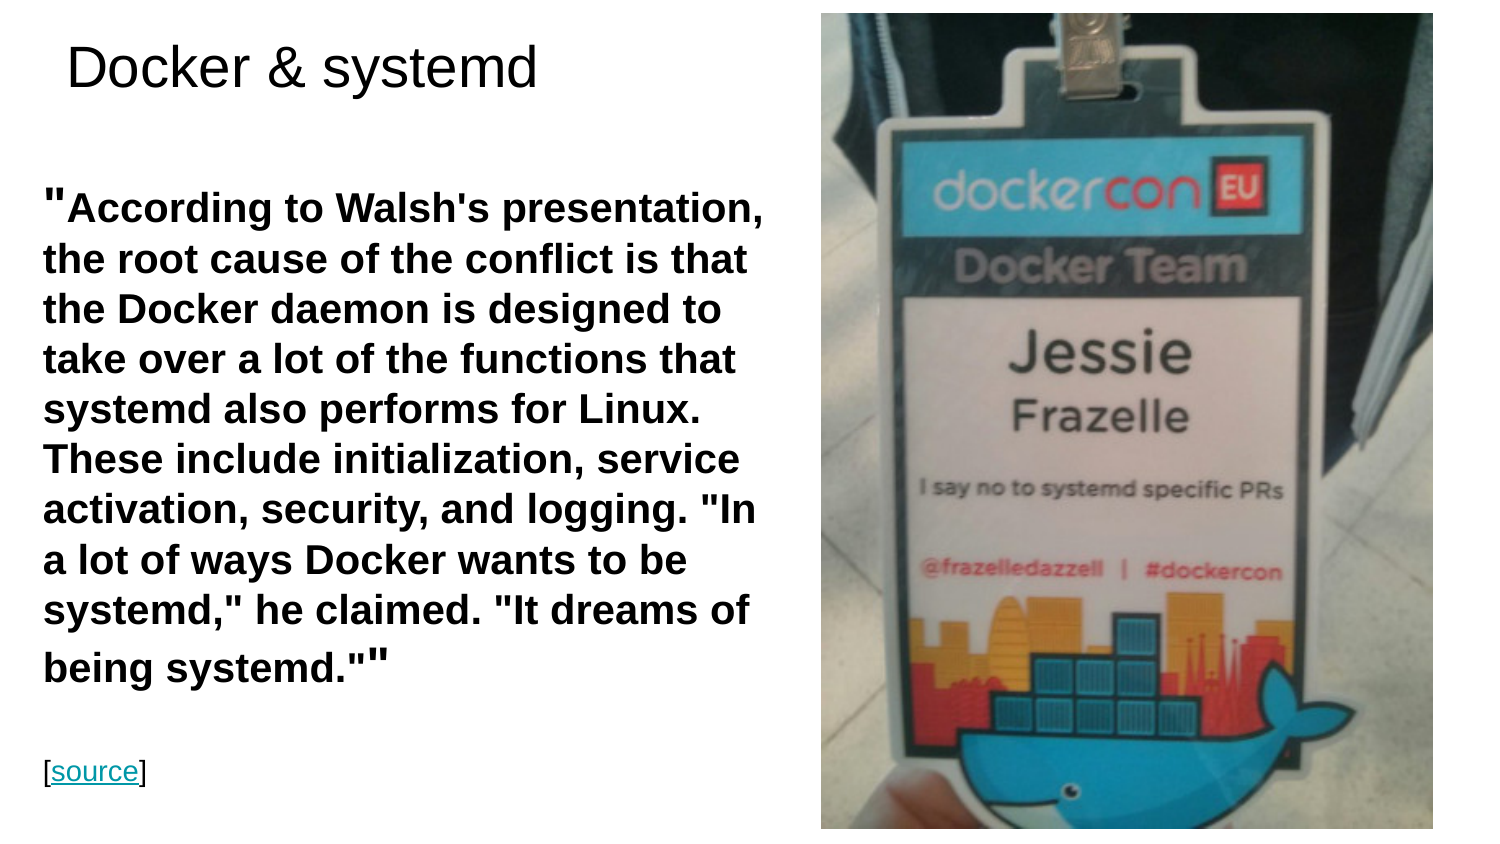

# Docker & systemd
"According to Walsh's presentation, the root cause of the conflict is that the Docker daemon is designed to take over a lot of the functions that systemd also performs for Linux. These include initialization, service activation, security, and logging. "In a lot of ways Docker wants to be systemd," he claimed. "It dreams of being systemd.""
[source]